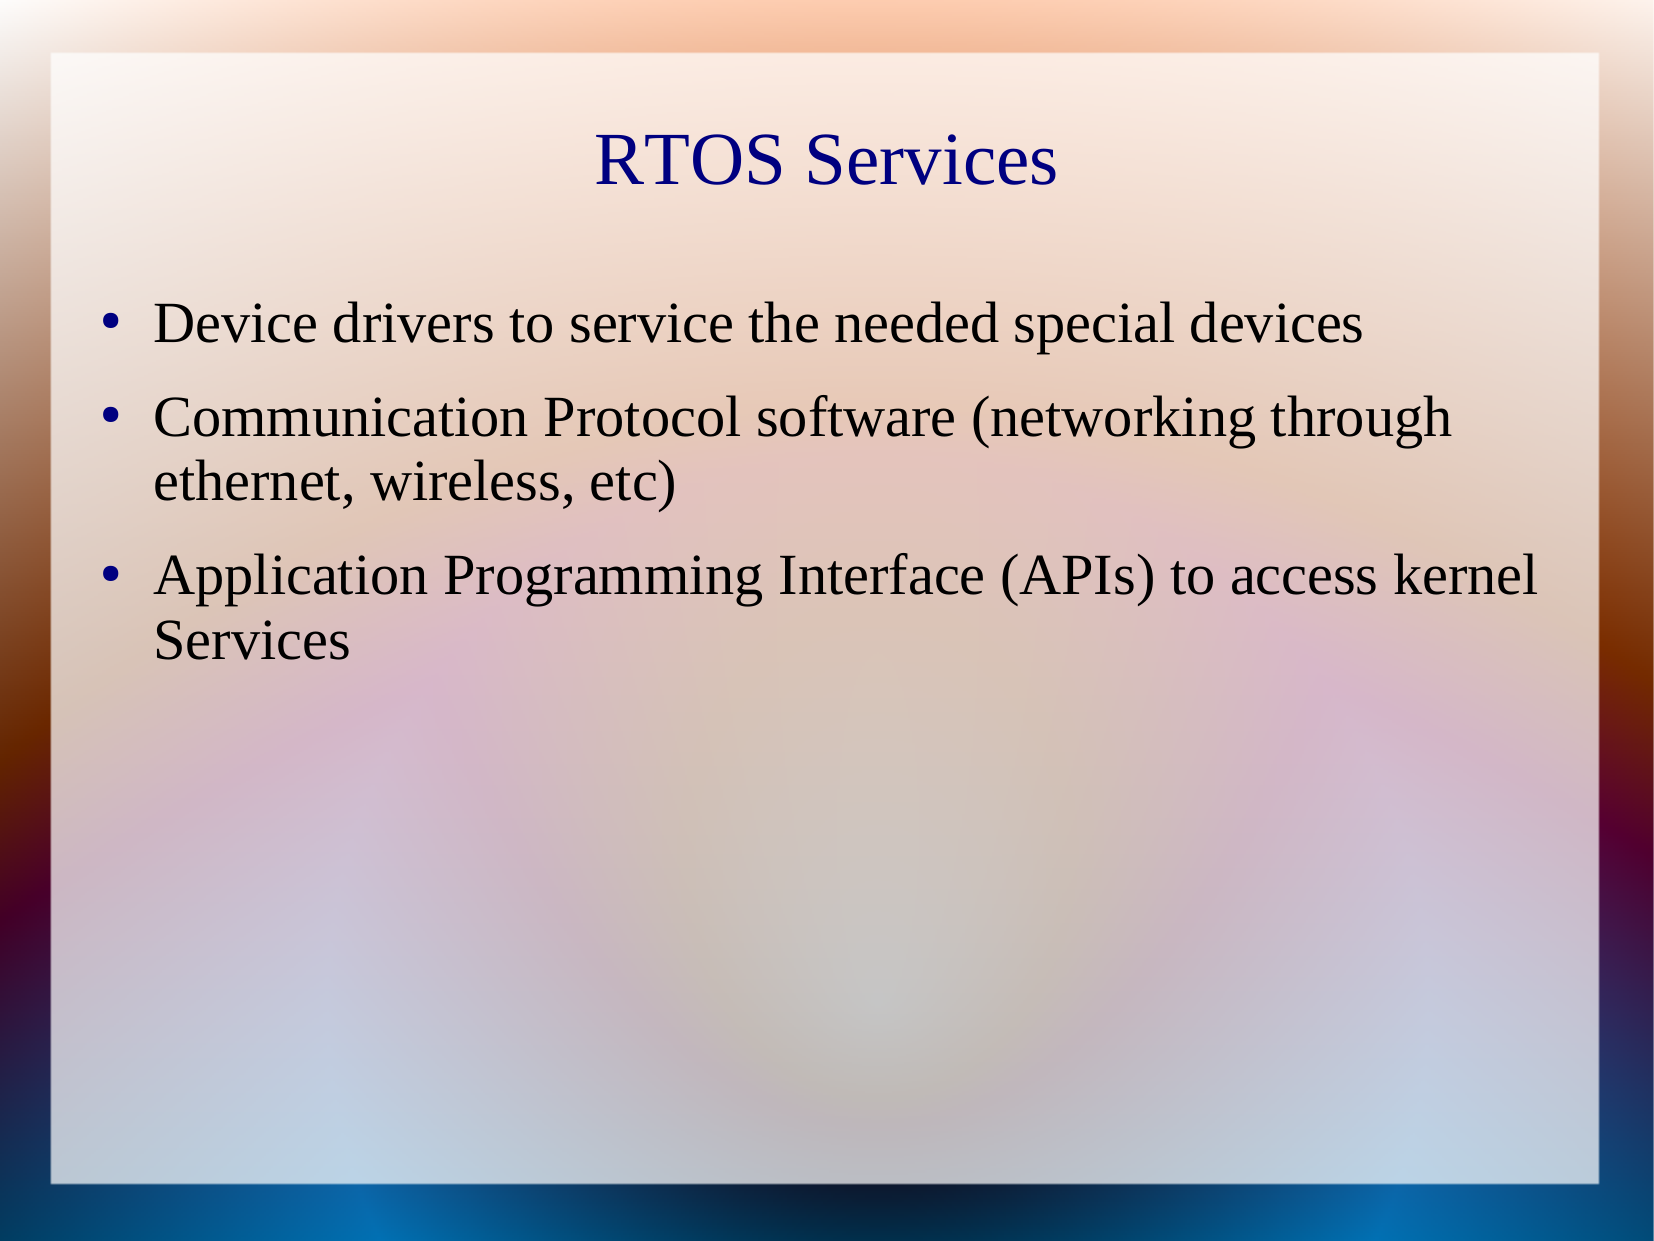

# RTOS Services
Device drivers to service the needed special devices
Communication Protocol software (networking through ethernet, wireless, etc)
Application Programming Interface (APIs) to access kernel Services